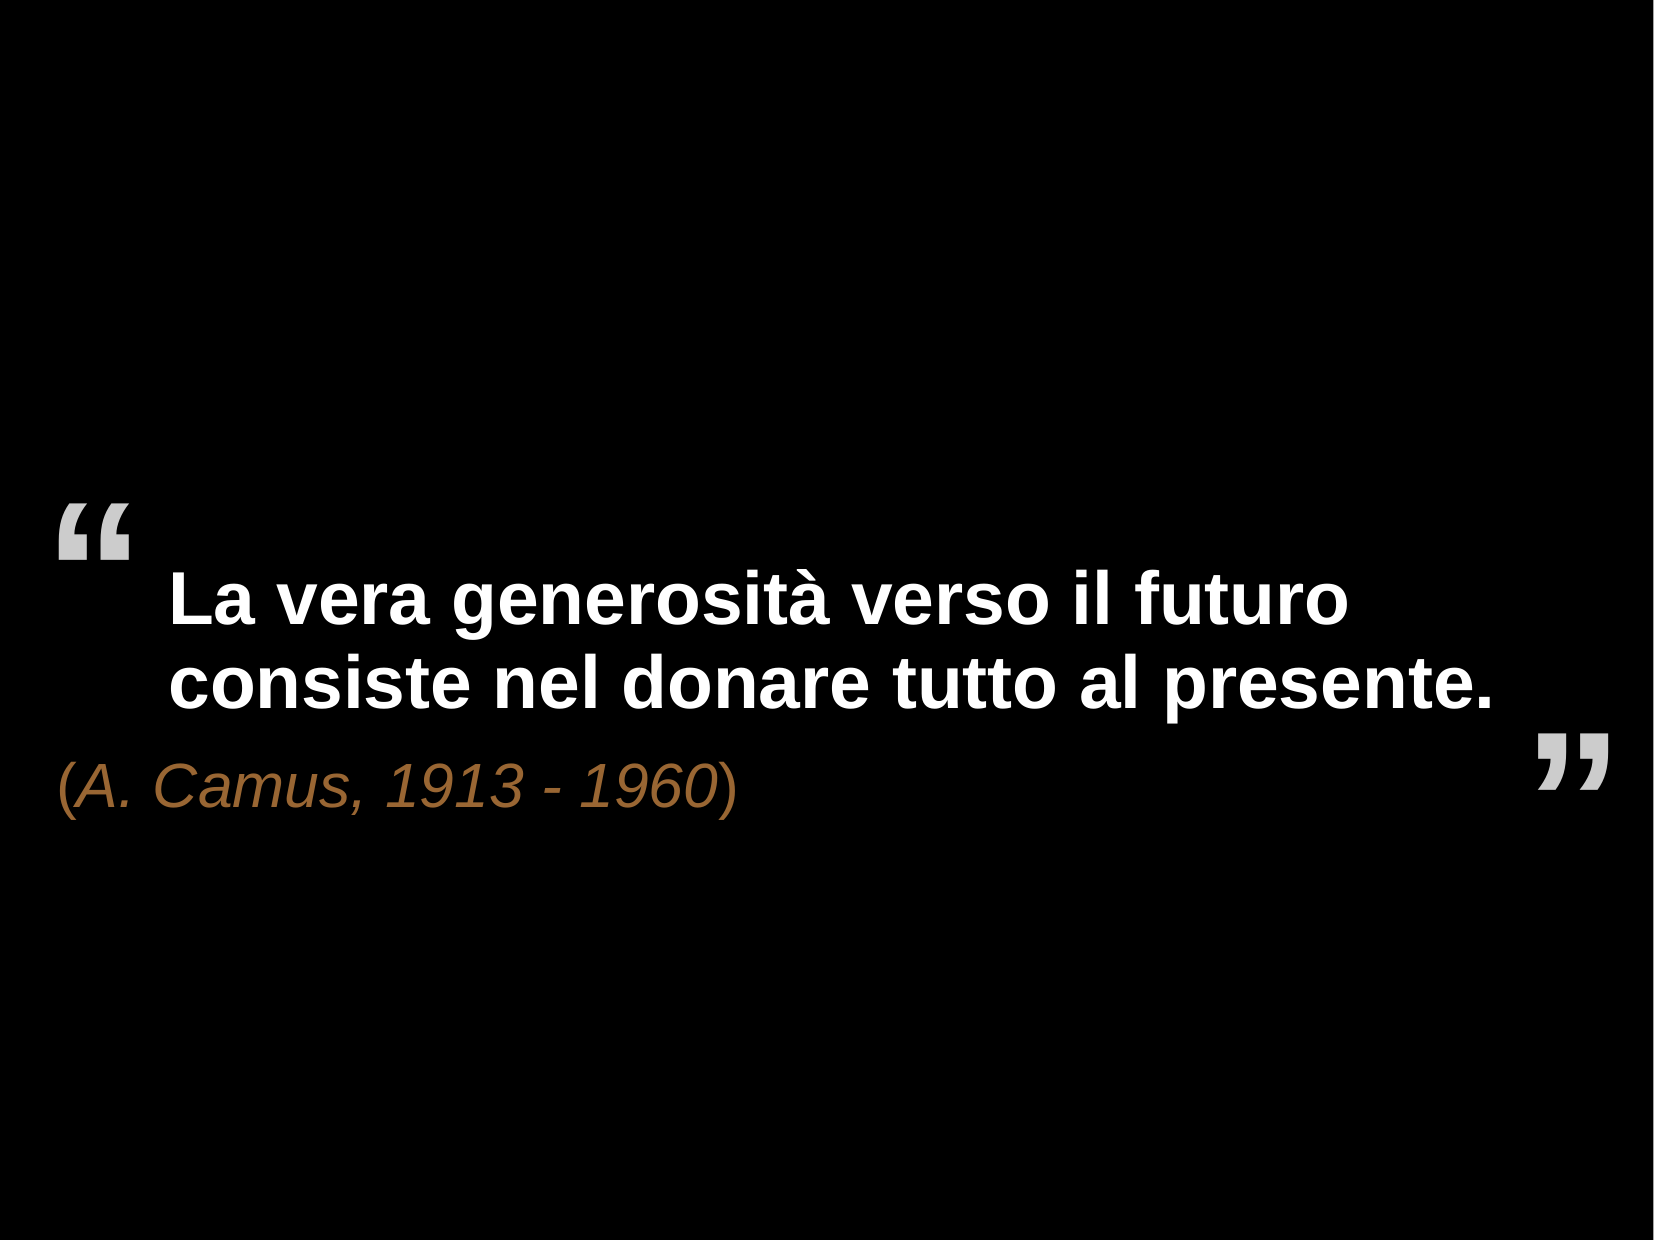

“
La vera generosità verso il futuro
consiste nel donare tutto al presente.
”
(A. Camus, 1913 - 1960)